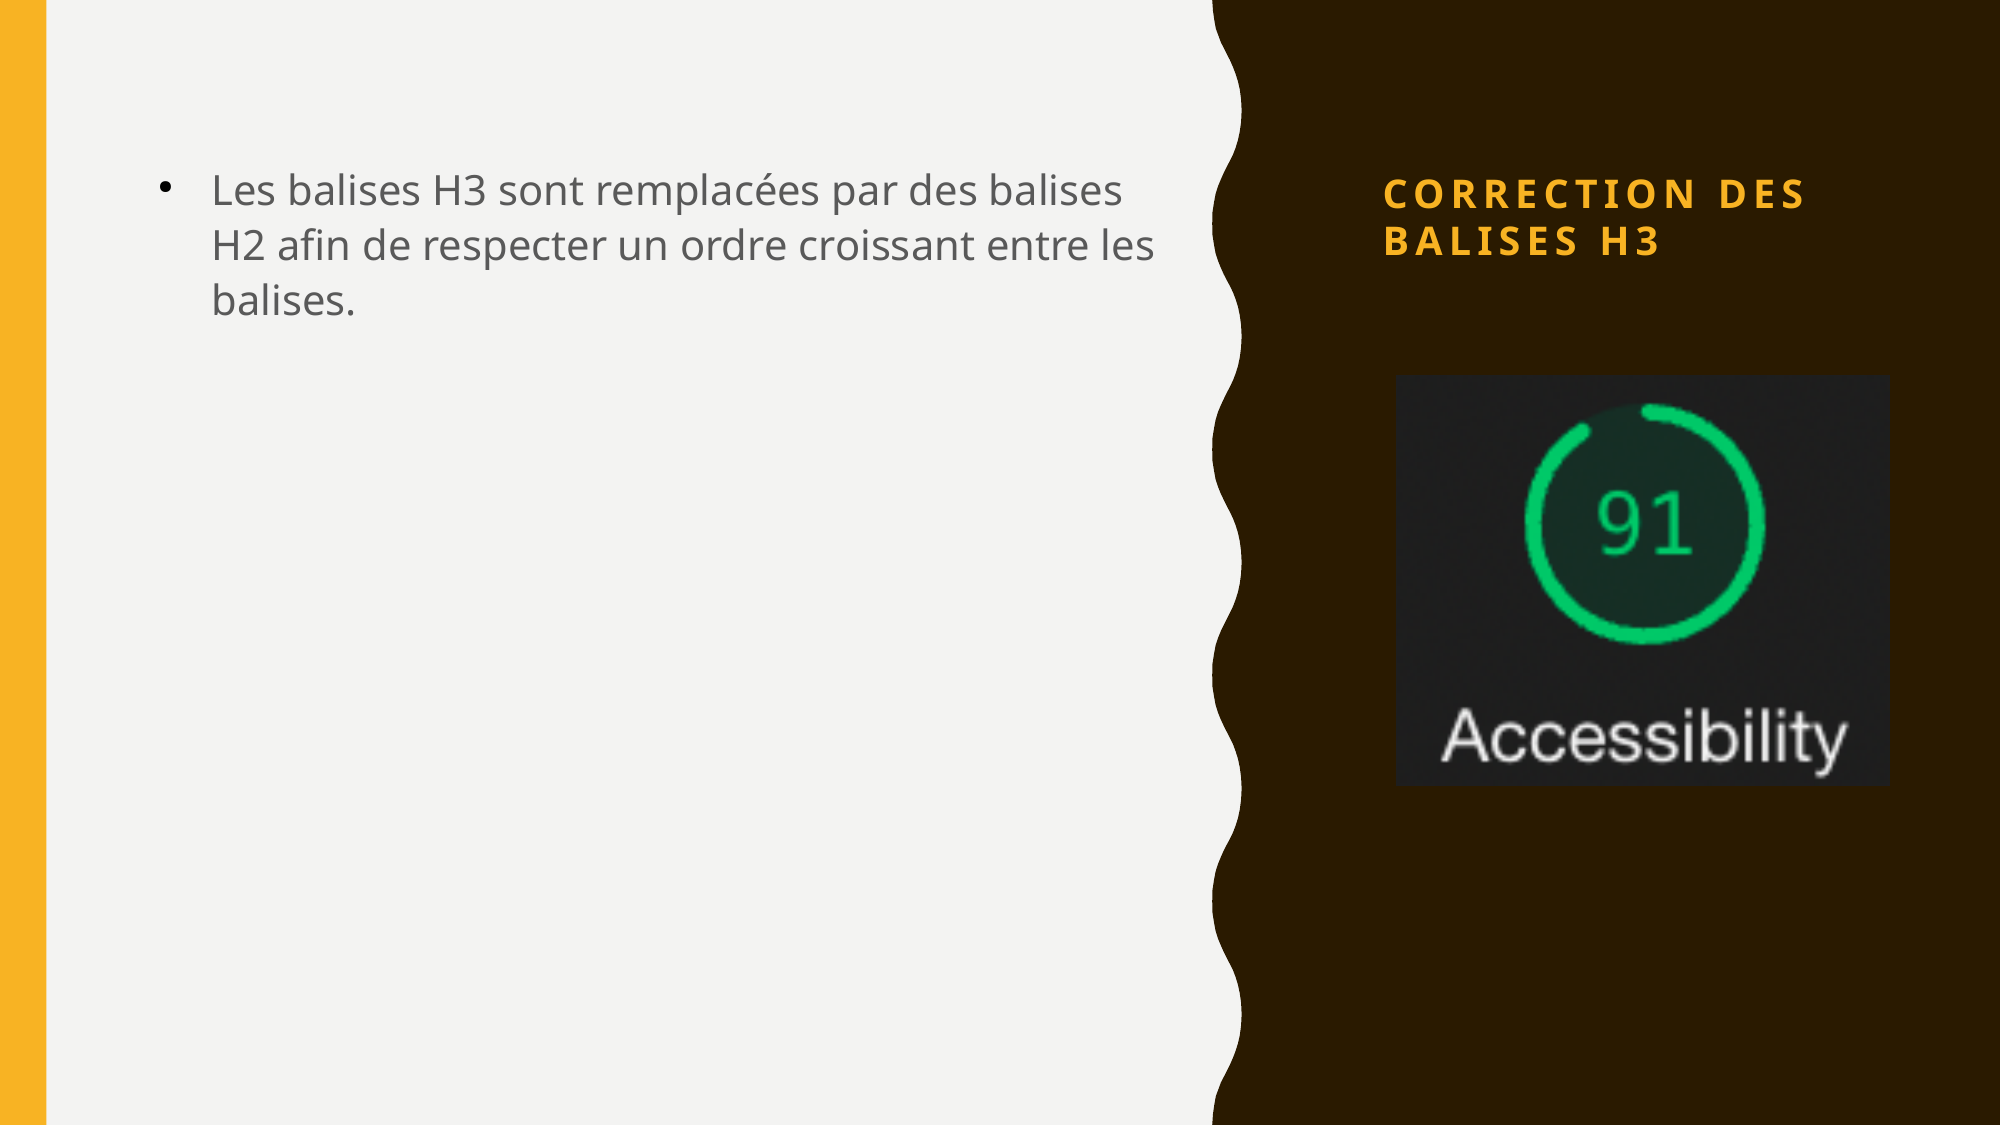

# Correction des balises H3
Les balises H3 sont remplacées par des balises H2 afin de respecter un ordre croissant entre les balises.